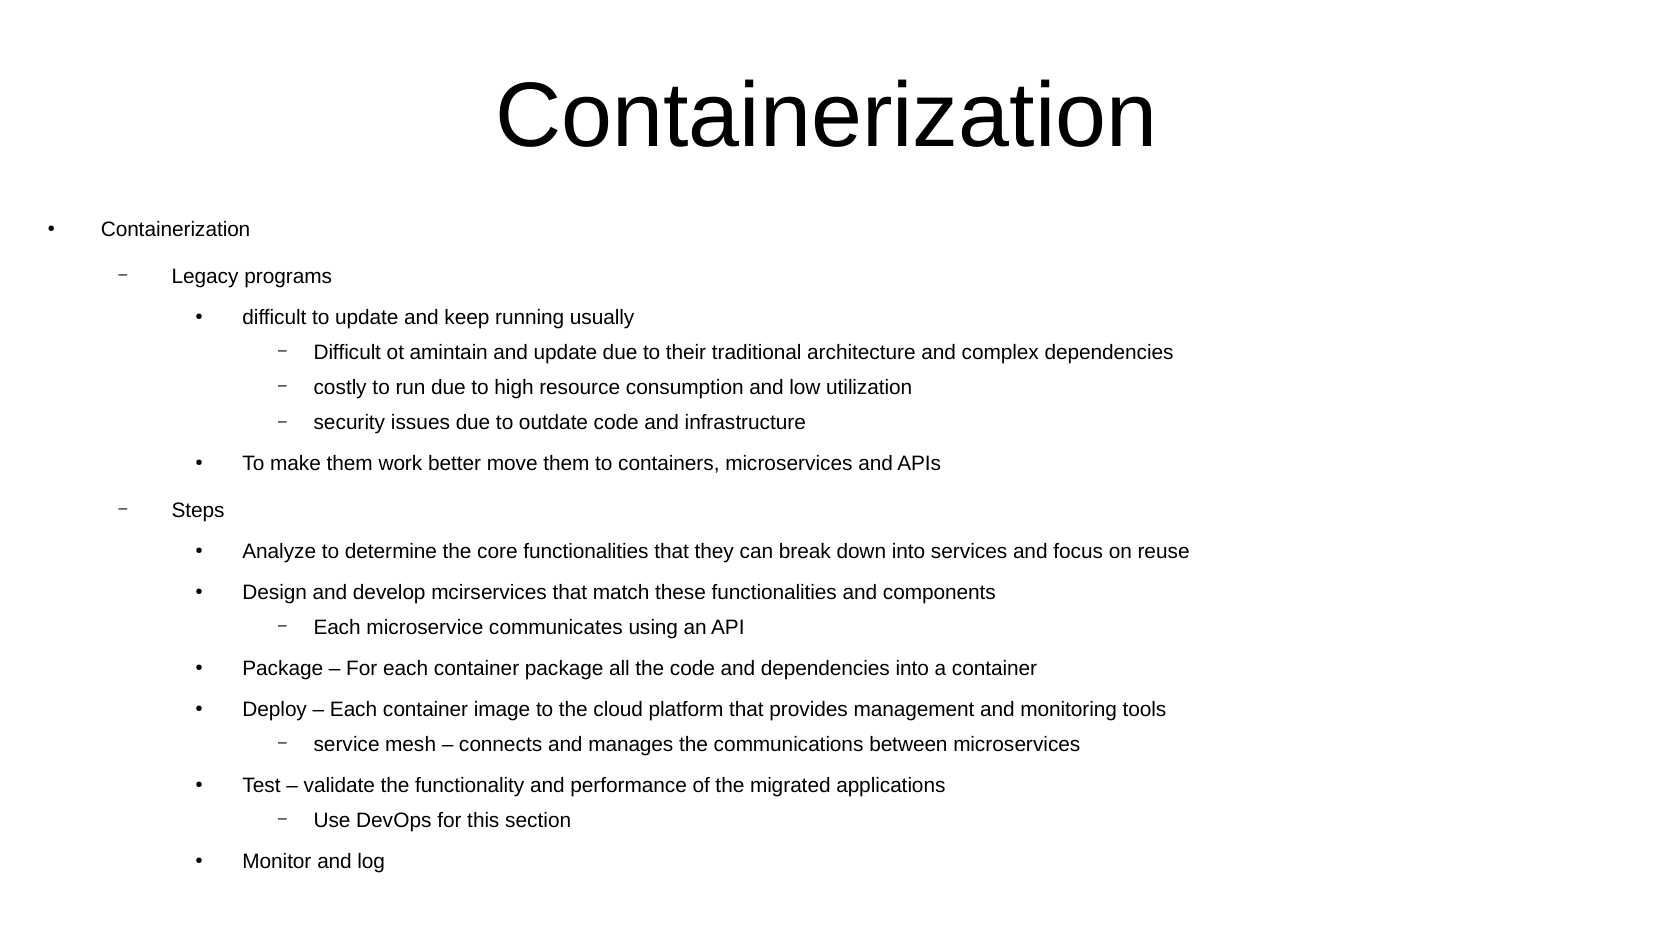

# Containerization
Containerization
Legacy programs
difficult to update and keep running usually
Difficult ot amintain and update due to their traditional architecture and complex dependencies
costly to run due to high resource consumption and low utilization
security issues due to outdate code and infrastructure
To make them work better move them to containers, microservices and APIs
Steps
Analyze to determine the core functionalities that they can break down into services and focus on reuse
Design and develop mcirservices that match these functionalities and components
Each microservice communicates using an API
Package – For each container package all the code and dependencies into a container
Deploy – Each container image to the cloud platform that provides management and monitoring tools
service mesh – connects and manages the communications between microservices
Test – validate the functionality and performance of the migrated applications
Use DevOps for this section
Monitor and log